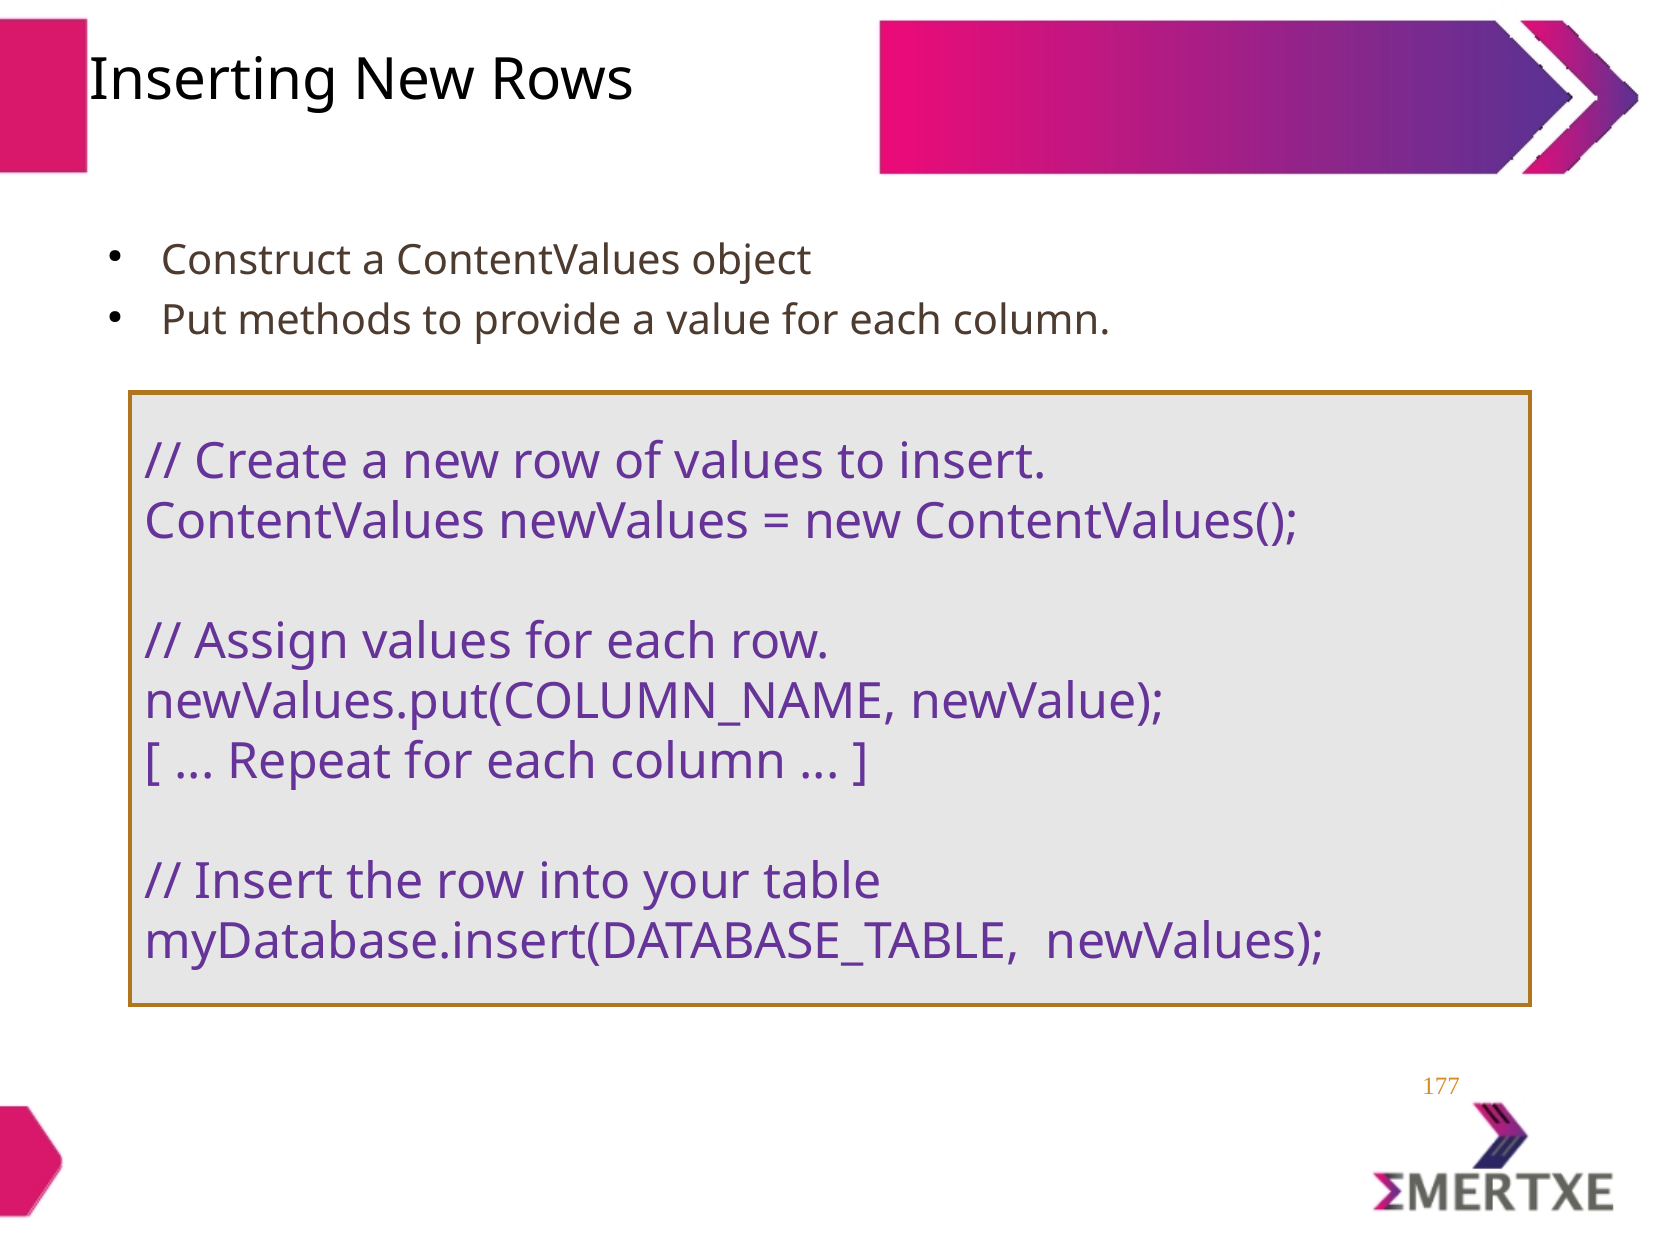

Inserting New Rows
# Construct a ContentValues object
Put methods to provide a value for each column.
// Create a new row of values to insert.
ContentValues newValues = new ContentValues();
// Assign values for each row.
newValues.put(COLUMN_NAME, newValue);
[ ... Repeat for each column ... ]
// Insert the row into your table
myDatabase.insert(DATABASE_TABLE, newValues);